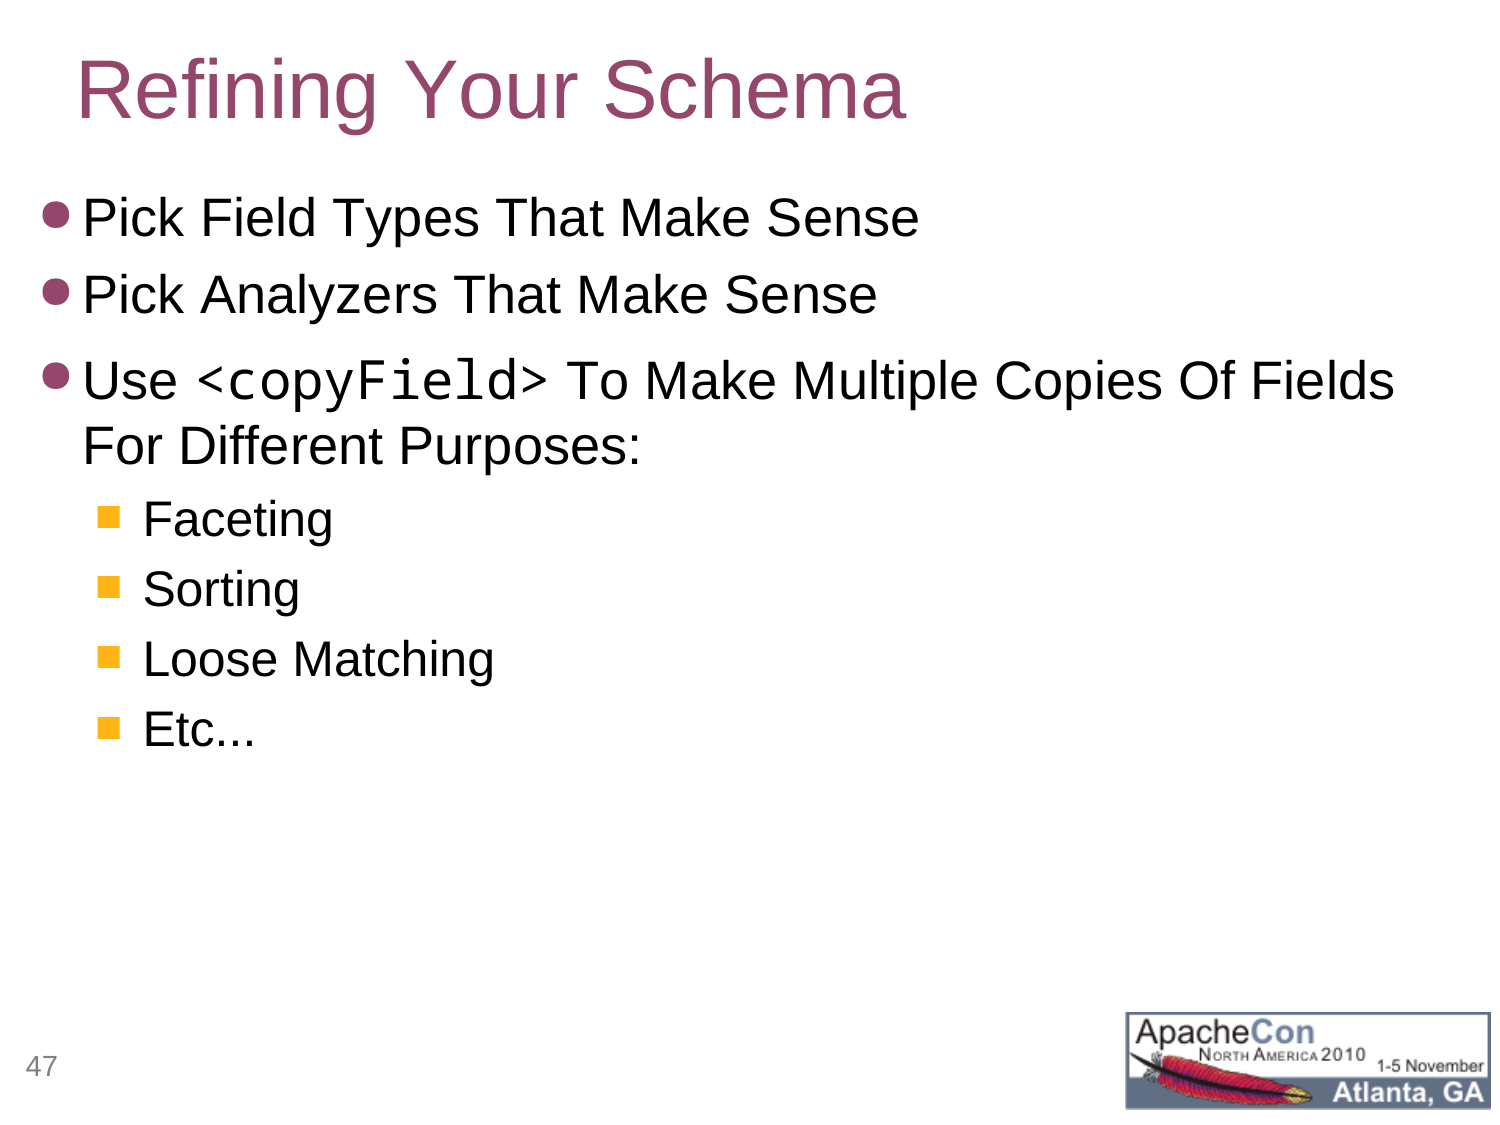

# Refining Your Schema
Pick Field Types That Make Sense
Pick Analyzers That Make Sense
Use <copyField> To Make Multiple Copies Of Fields For Different Purposes:
Faceting
Sorting
Loose Matching
Etc...
47